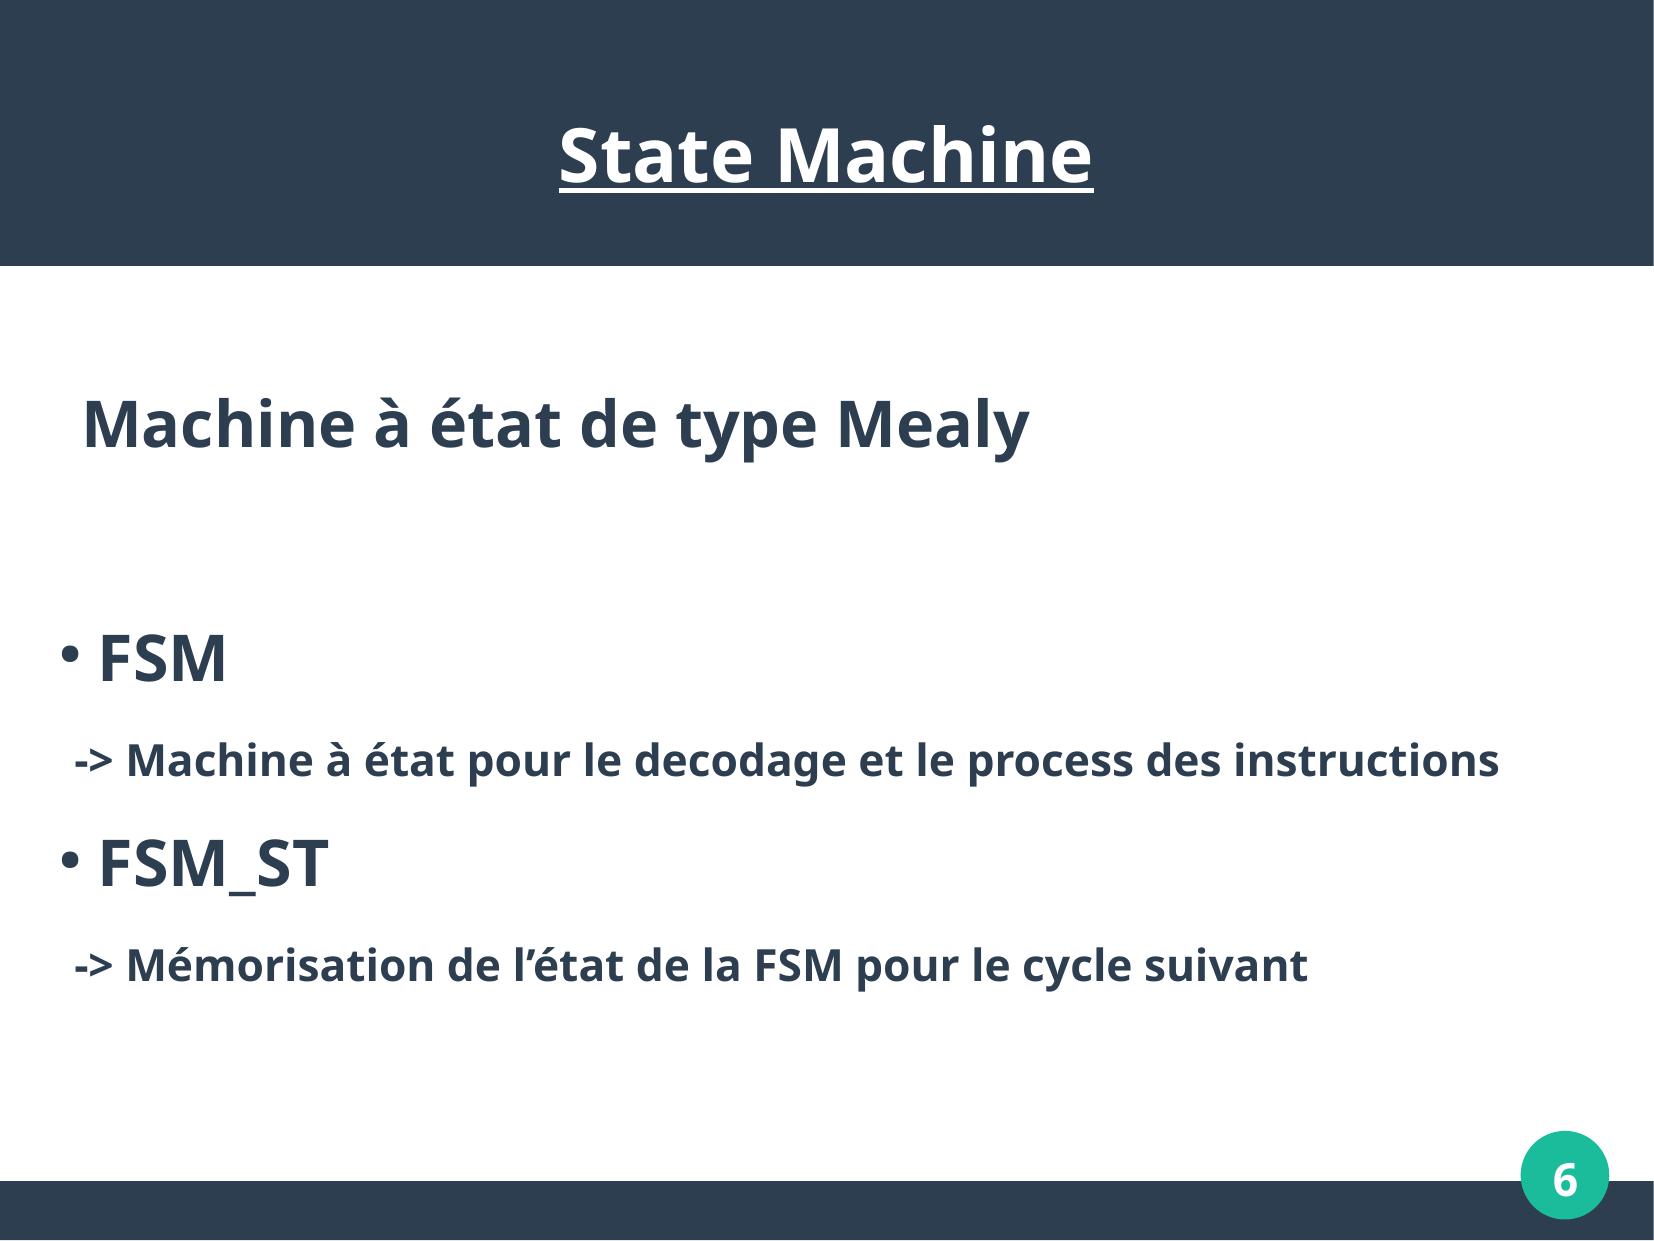

# State Machine
Machine à état de type Mealy
 FSM
-> Machine à état pour le decodage et le process des instructions
 FSM_ST
-> Mémorisation de l’état de la FSM pour le cycle suivant
6
6